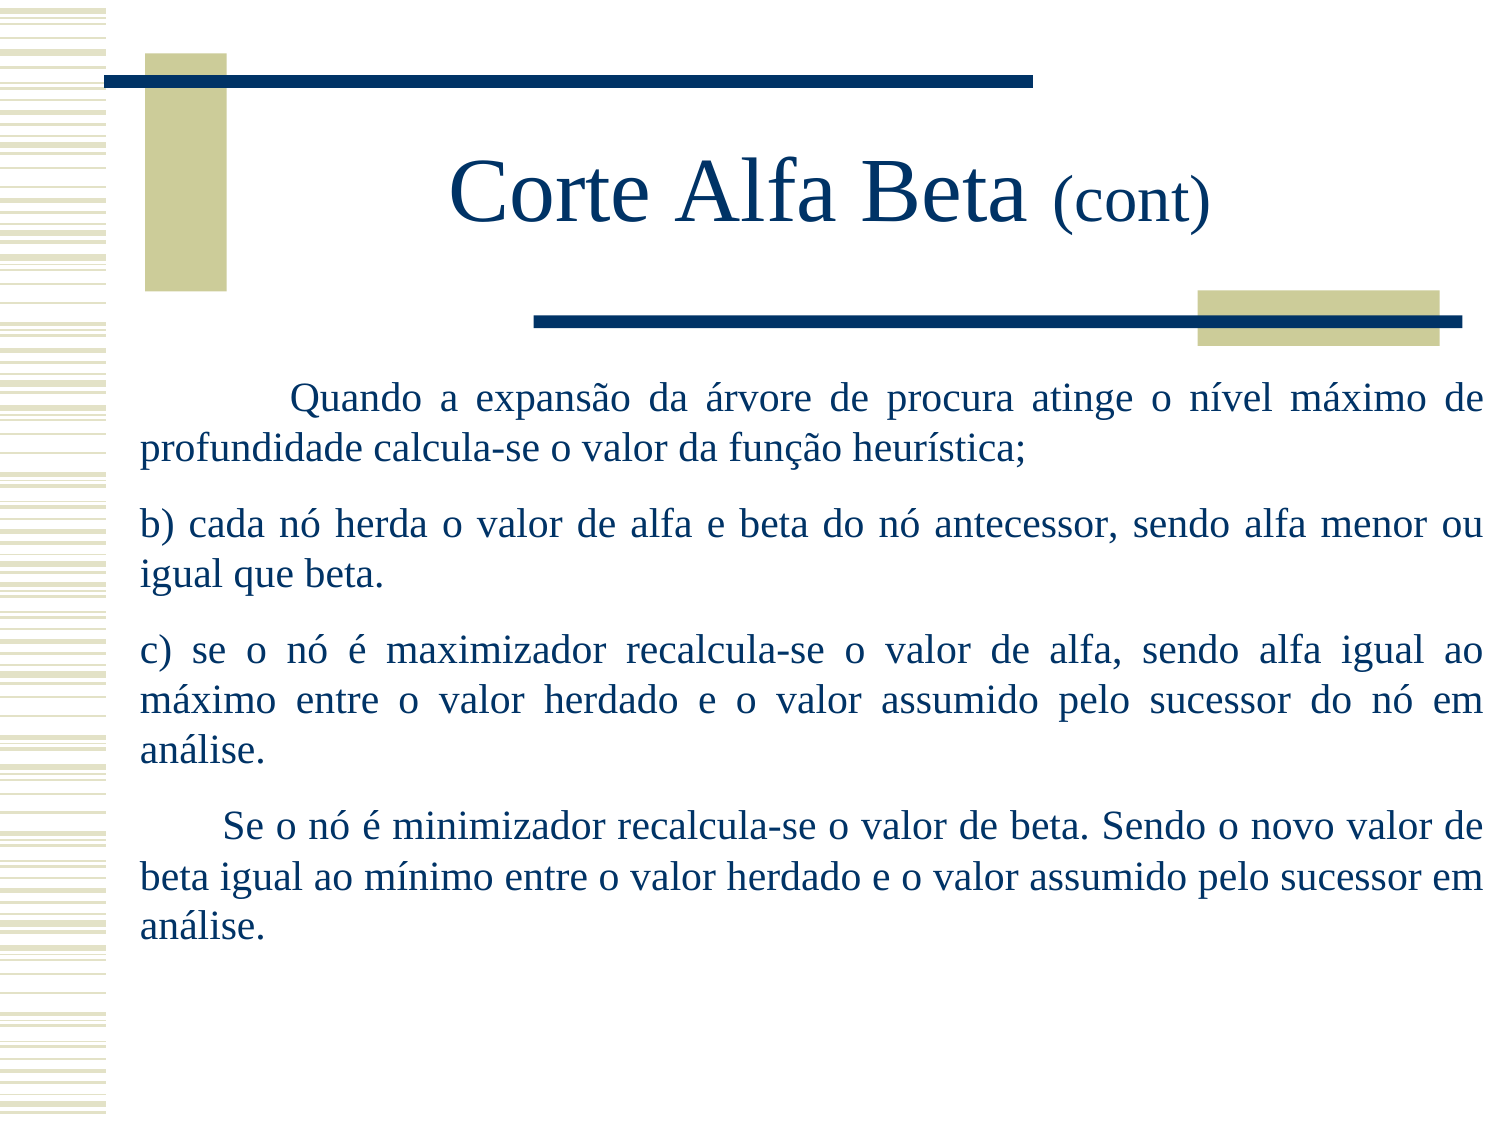

# Corte Alfa Beta (cont)
	Quando a expansão da árvore de procura atinge o nível máximo de profundidade calcula-se o valor da função heurística;
b) cada nó herda o valor de alfa e beta do nó antecessor, sendo alfa menor ou igual que beta.
c) se o nó é maximizador recalcula-se o valor de alfa, sendo alfa igual ao máximo entre o valor herdado e o valor assumido pelo sucessor do nó em análise.
 Se o nó é minimizador recalcula-se o valor de beta. Sendo o novo valor de beta igual ao mínimo entre o valor herdado e o valor assumido pelo sucessor em análise.